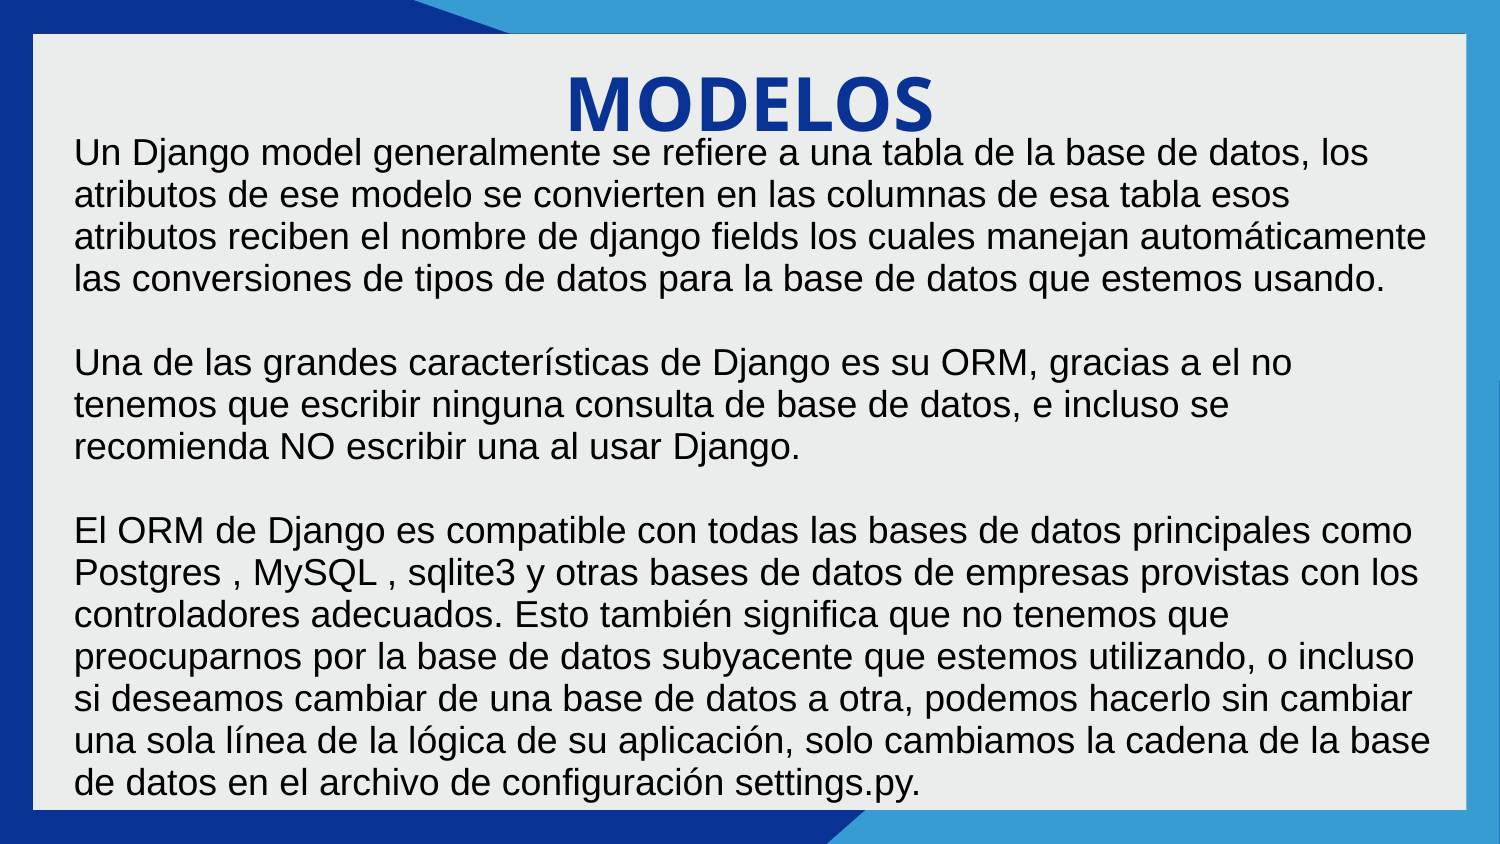

# MODELOS
Un Django model generalmente se refiere a una tabla de la base de datos, los atributos de ese modelo se convierten en las columnas de esa tabla esos atributos reciben el nombre de django fields los cuales manejan automáticamente las conversiones de tipos de datos para la base de datos que estemos usando.
Una de las grandes características de Django es su ORM, gracias a el no tenemos que escribir ninguna consulta de base de datos, e incluso se recomienda NO escribir una al usar Django.
El ORM de Django es compatible con todas las bases de datos principales como Postgres , MySQL , sqlite3 y otras bases de datos de empresas provistas con los controladores adecuados. Esto también significa que no tenemos que preocuparnos por la base de datos subyacente que estemos utilizando, o incluso si deseamos cambiar de una base de datos a otra, podemos hacerlo sin cambiar una sola línea de la lógica de su aplicación, solo cambiamos la cadena de la base de datos en el archivo de configuración settings.py.